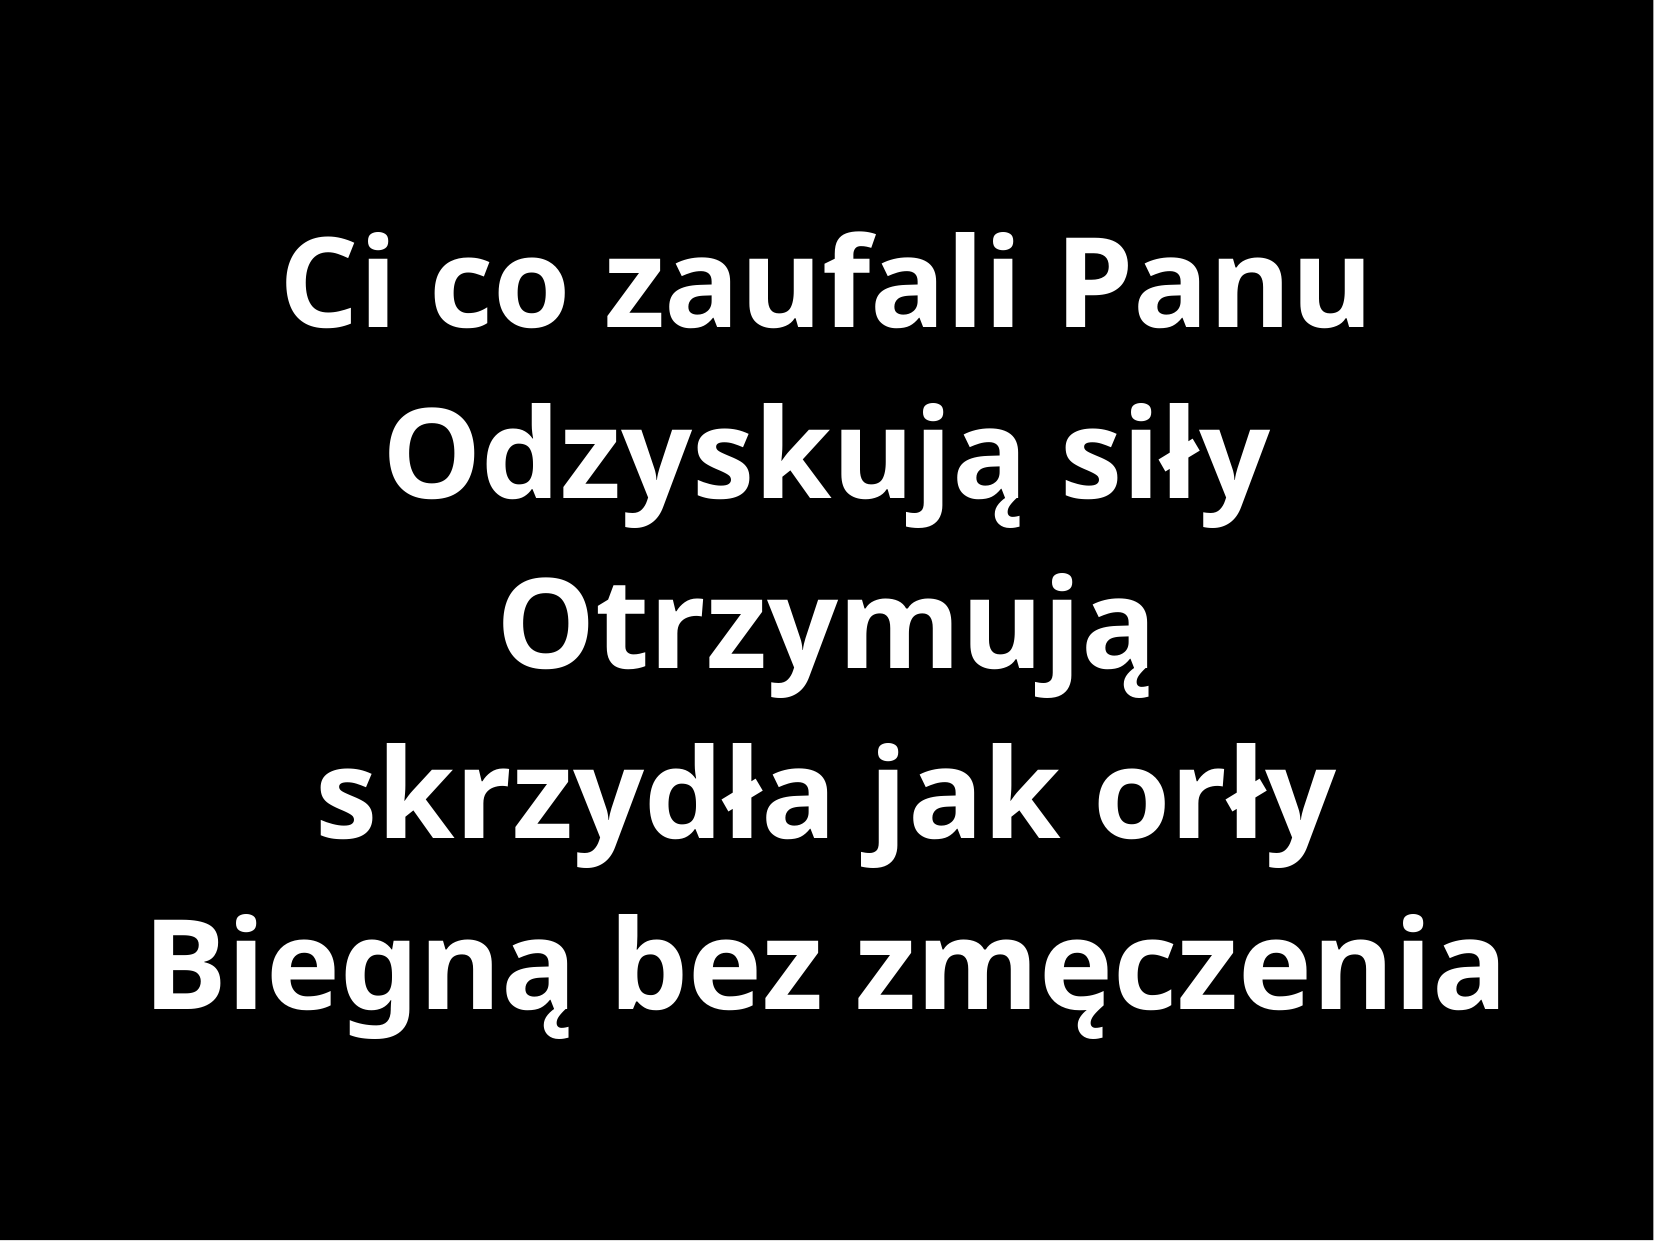

# Ci co zaufali Panu Odzyskują siły Otrzymują skrzydła jak orły Biegną bez zmęczenia